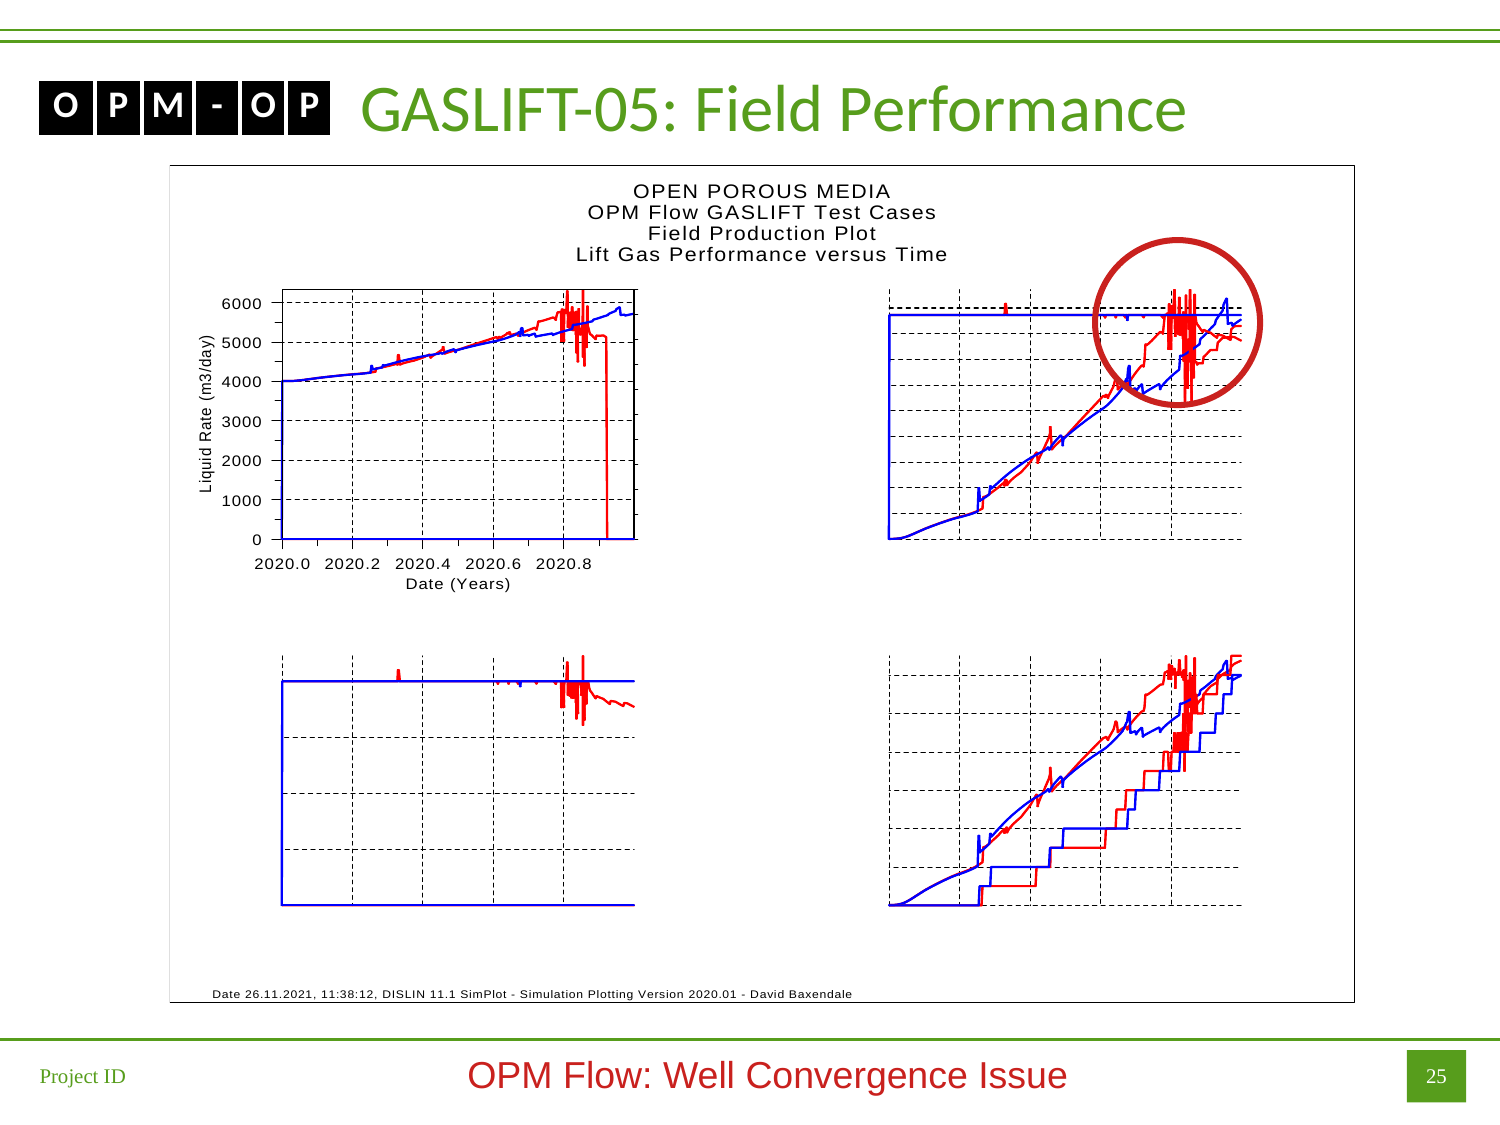

# GASLIFT-05: Field Performance
OPM Flow: Well Convergence Issue
Project ID
25